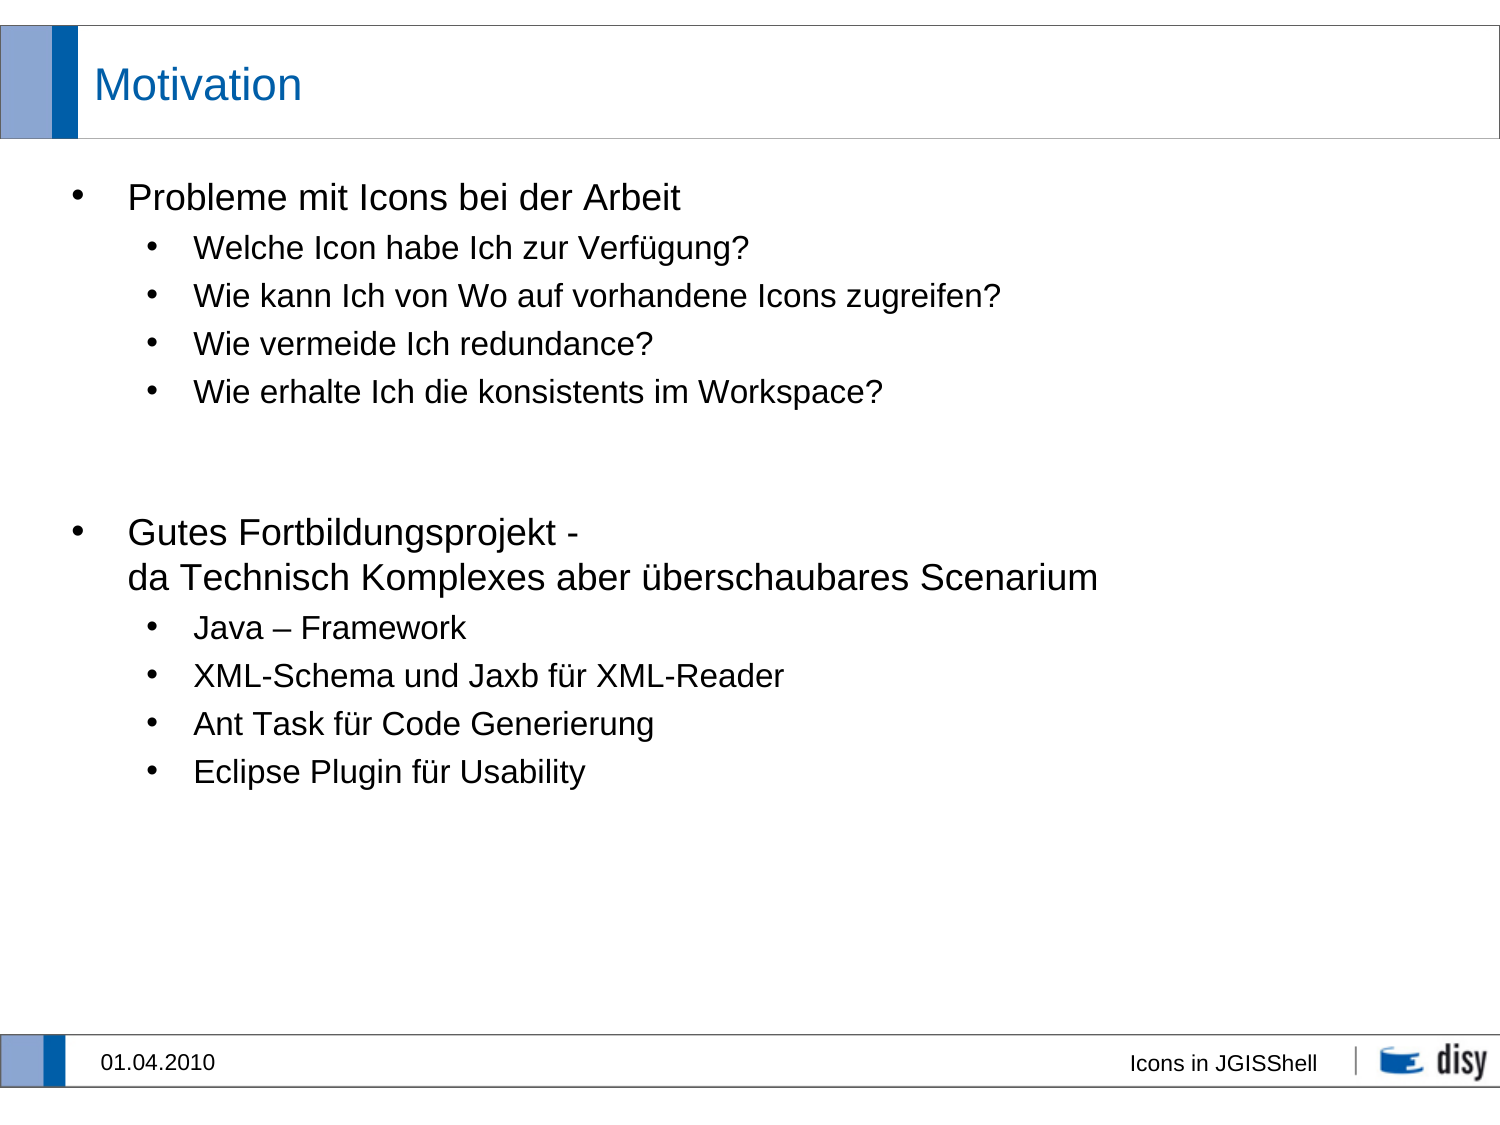

# Motivation
Probleme mit Icons bei der Arbeit
Welche Icon habe Ich zur Verfügung?
Wie kann Ich von Wo auf vorhandene Icons zugreifen?
Wie vermeide Ich redundance?
Wie erhalte Ich die konsistents im Workspace?
Gutes Fortbildungsprojekt -
da Technisch Komplexes aber überschaubares Scenarium
Java – Framework
XML-Schema und Jaxb für XML-Reader
Ant Task für Code Generierung
Eclipse Plugin für Usability
01.04.2010
Icons in JGISShell